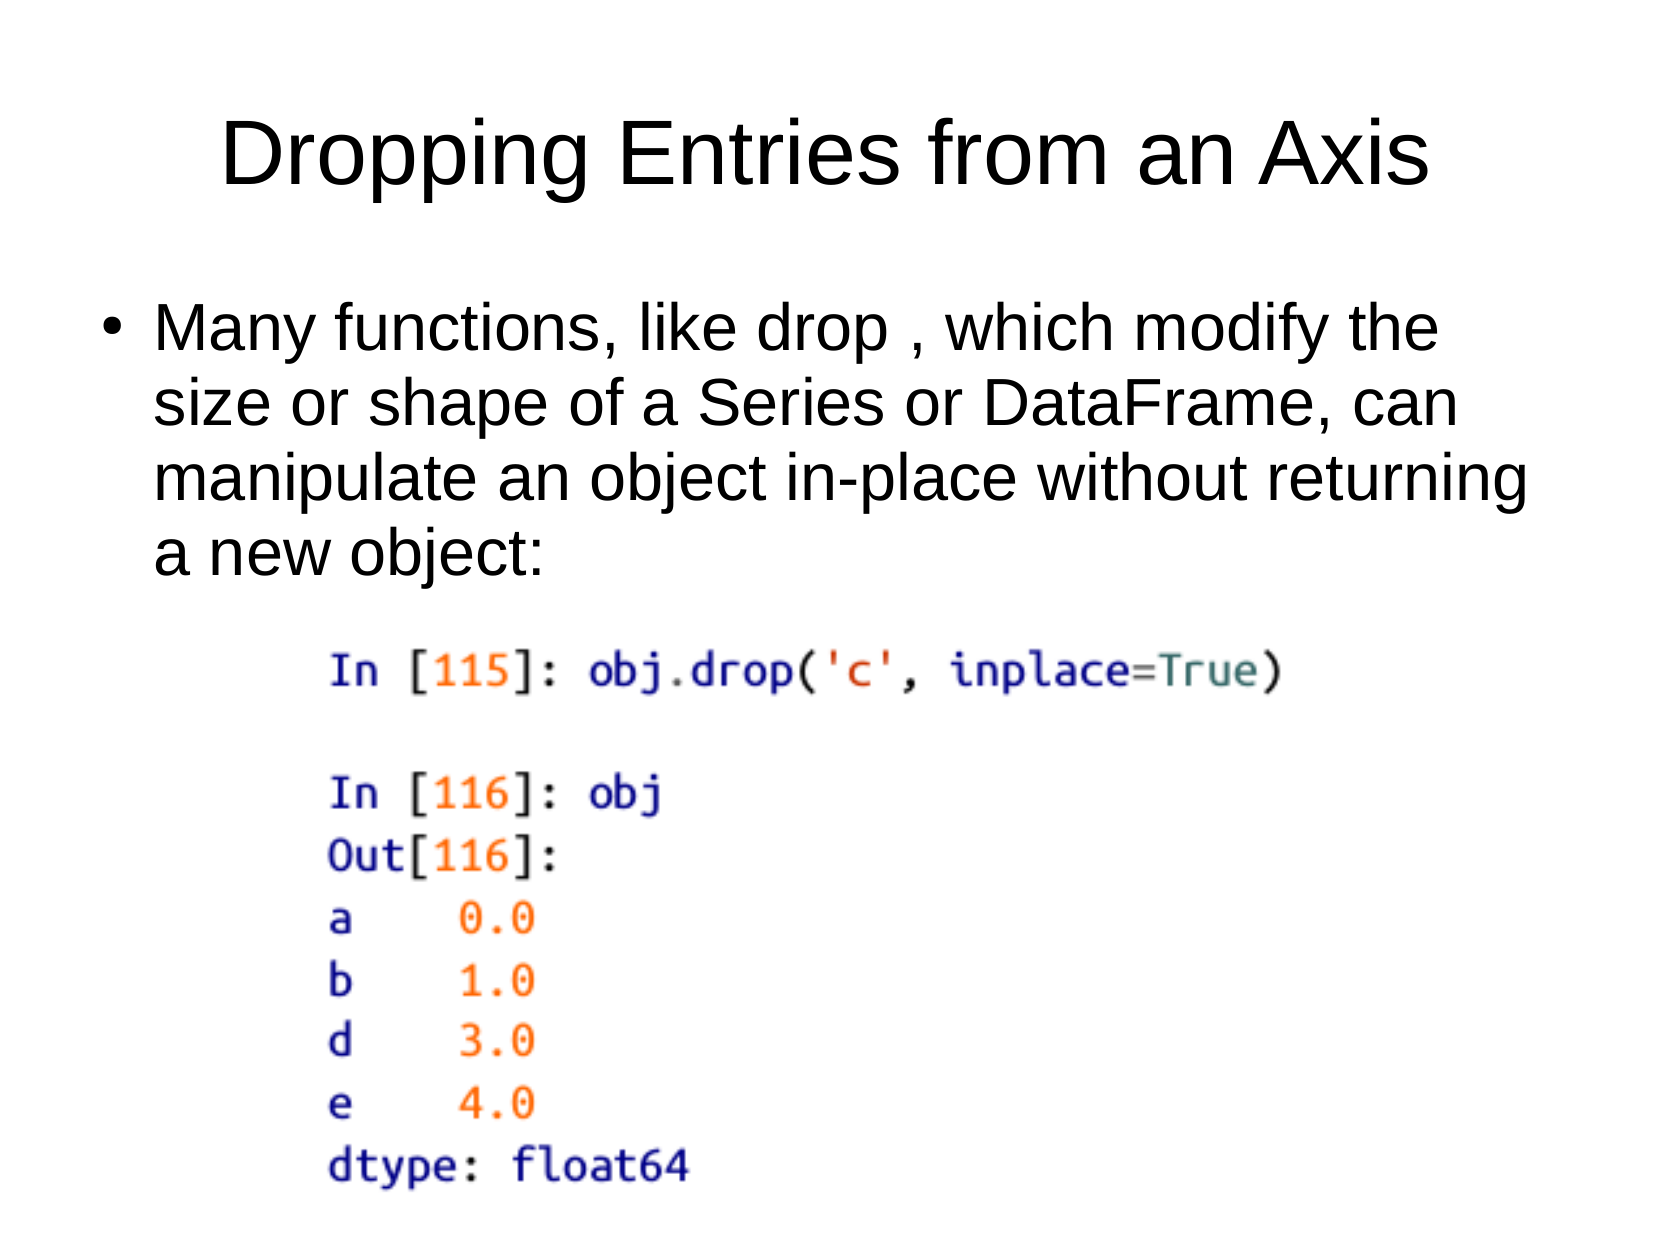

# Dropping Entries from an Axis
Many functions, like drop , which modify the size or shape of a Series or DataFrame, can manipulate an object in-place without returning a new object: